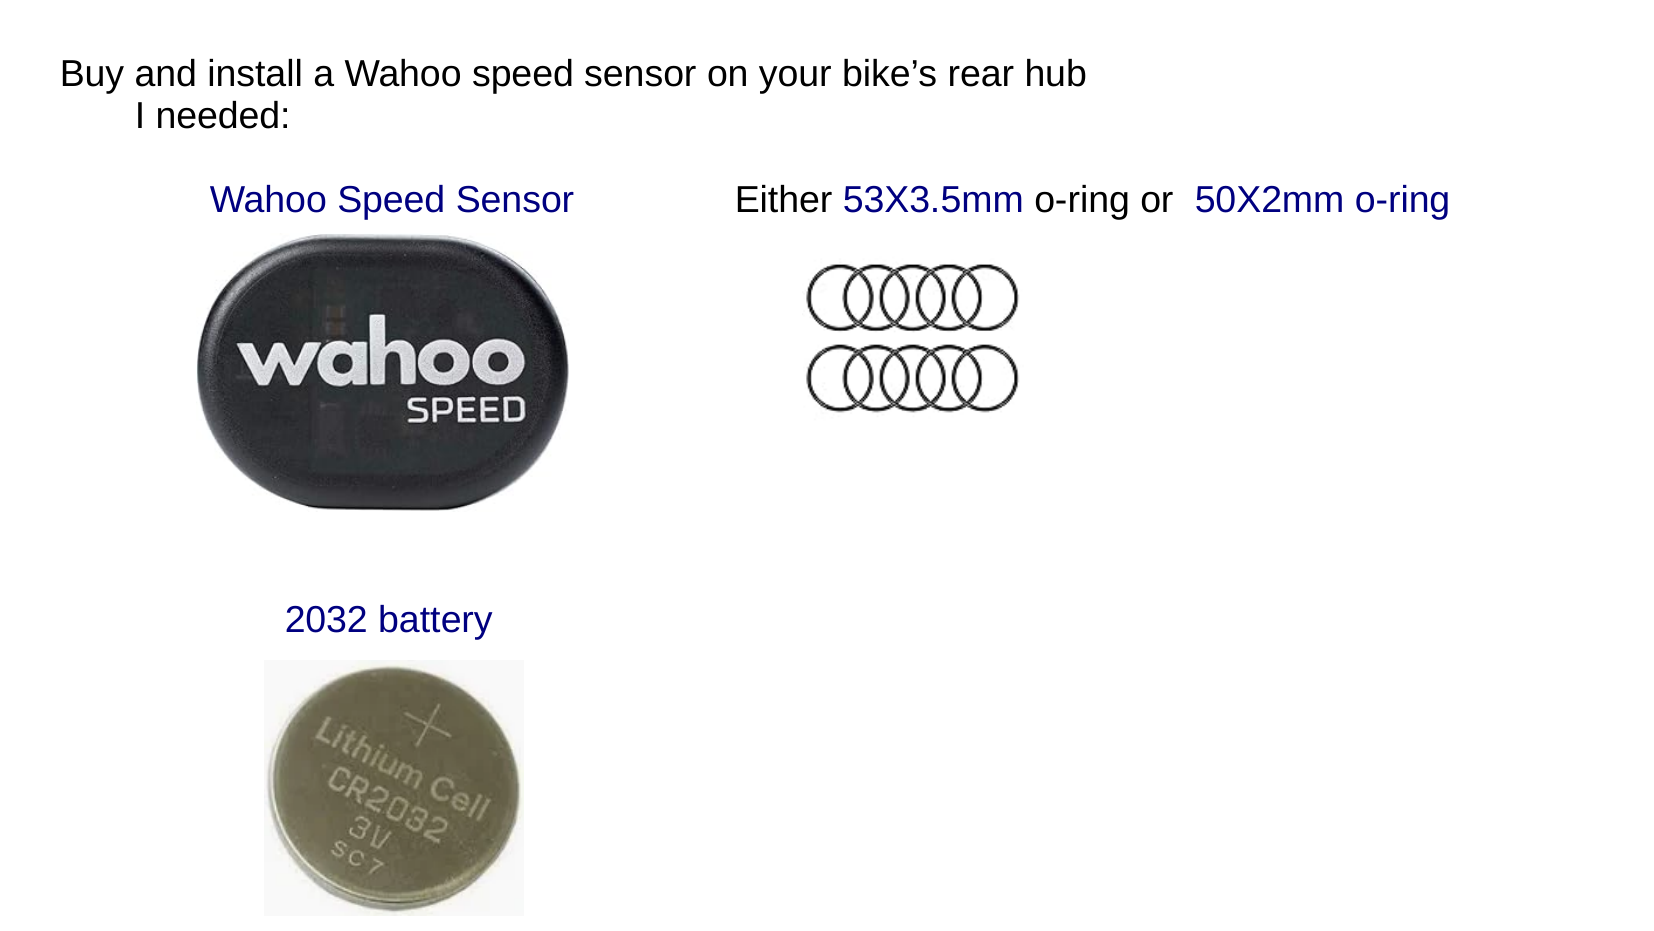

Buy and install a Wahoo speed sensor on your bike’s rear hub
	I needed:
		Wahoo Speed Sensor	 		Either 53X3.5mm o-ring or 50X2mm o-ring
			2032 battery